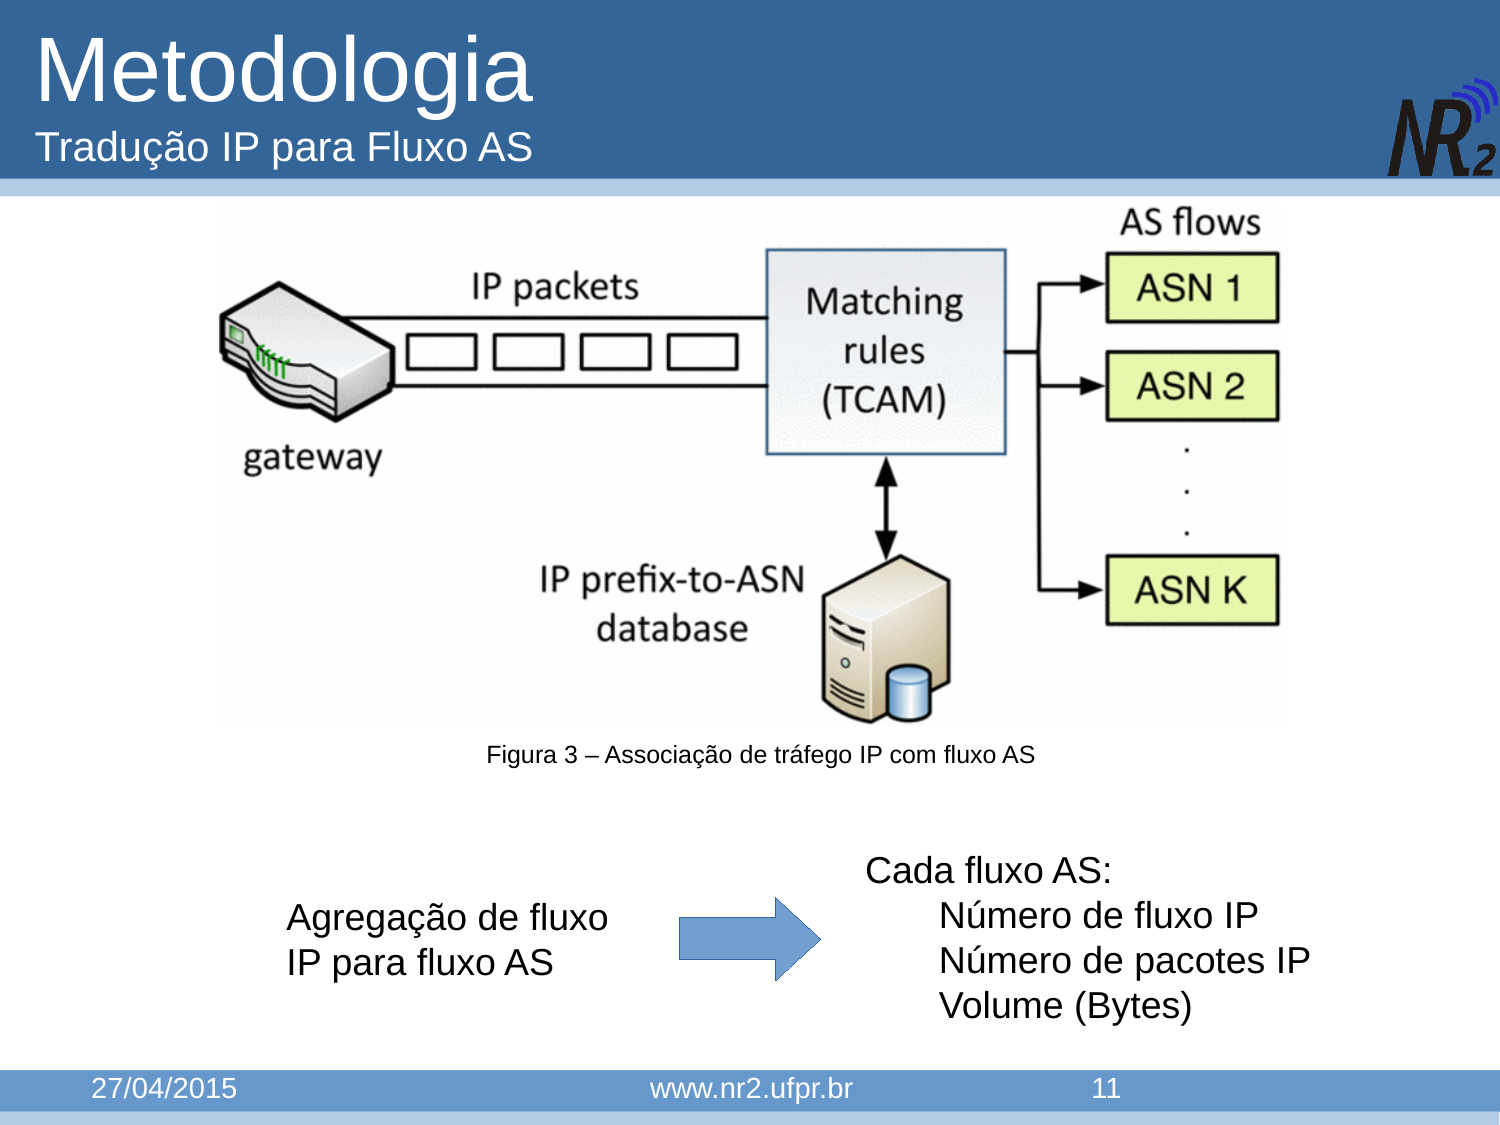

Metodologia
Tradução IP para Fluxo AS
Figura 3 – Associação de tráfego IP com fluxo AS
Cada fluxo AS:
	Número de fluxo IP
	Número de pacotes IP
	Volume (Bytes)
Agregação de fluxo IP para fluxo AS
27/04/2015
www.nr2.ufpr.br